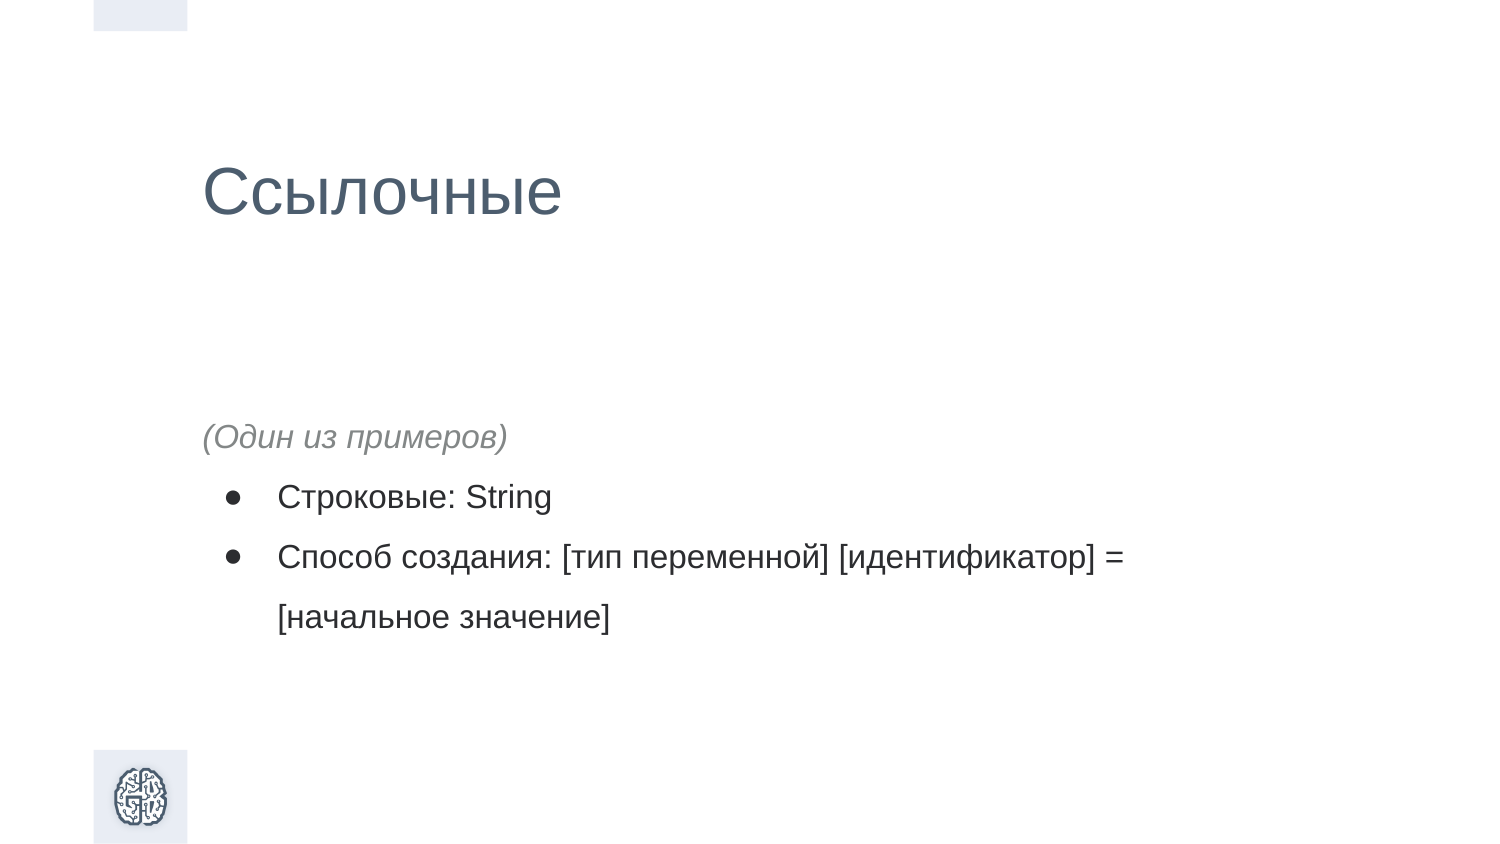

Ссылочные
(Один из примеров)
Строковые: String
Способ создания: [тип переменной] [идентификатор] = [начальное значение]